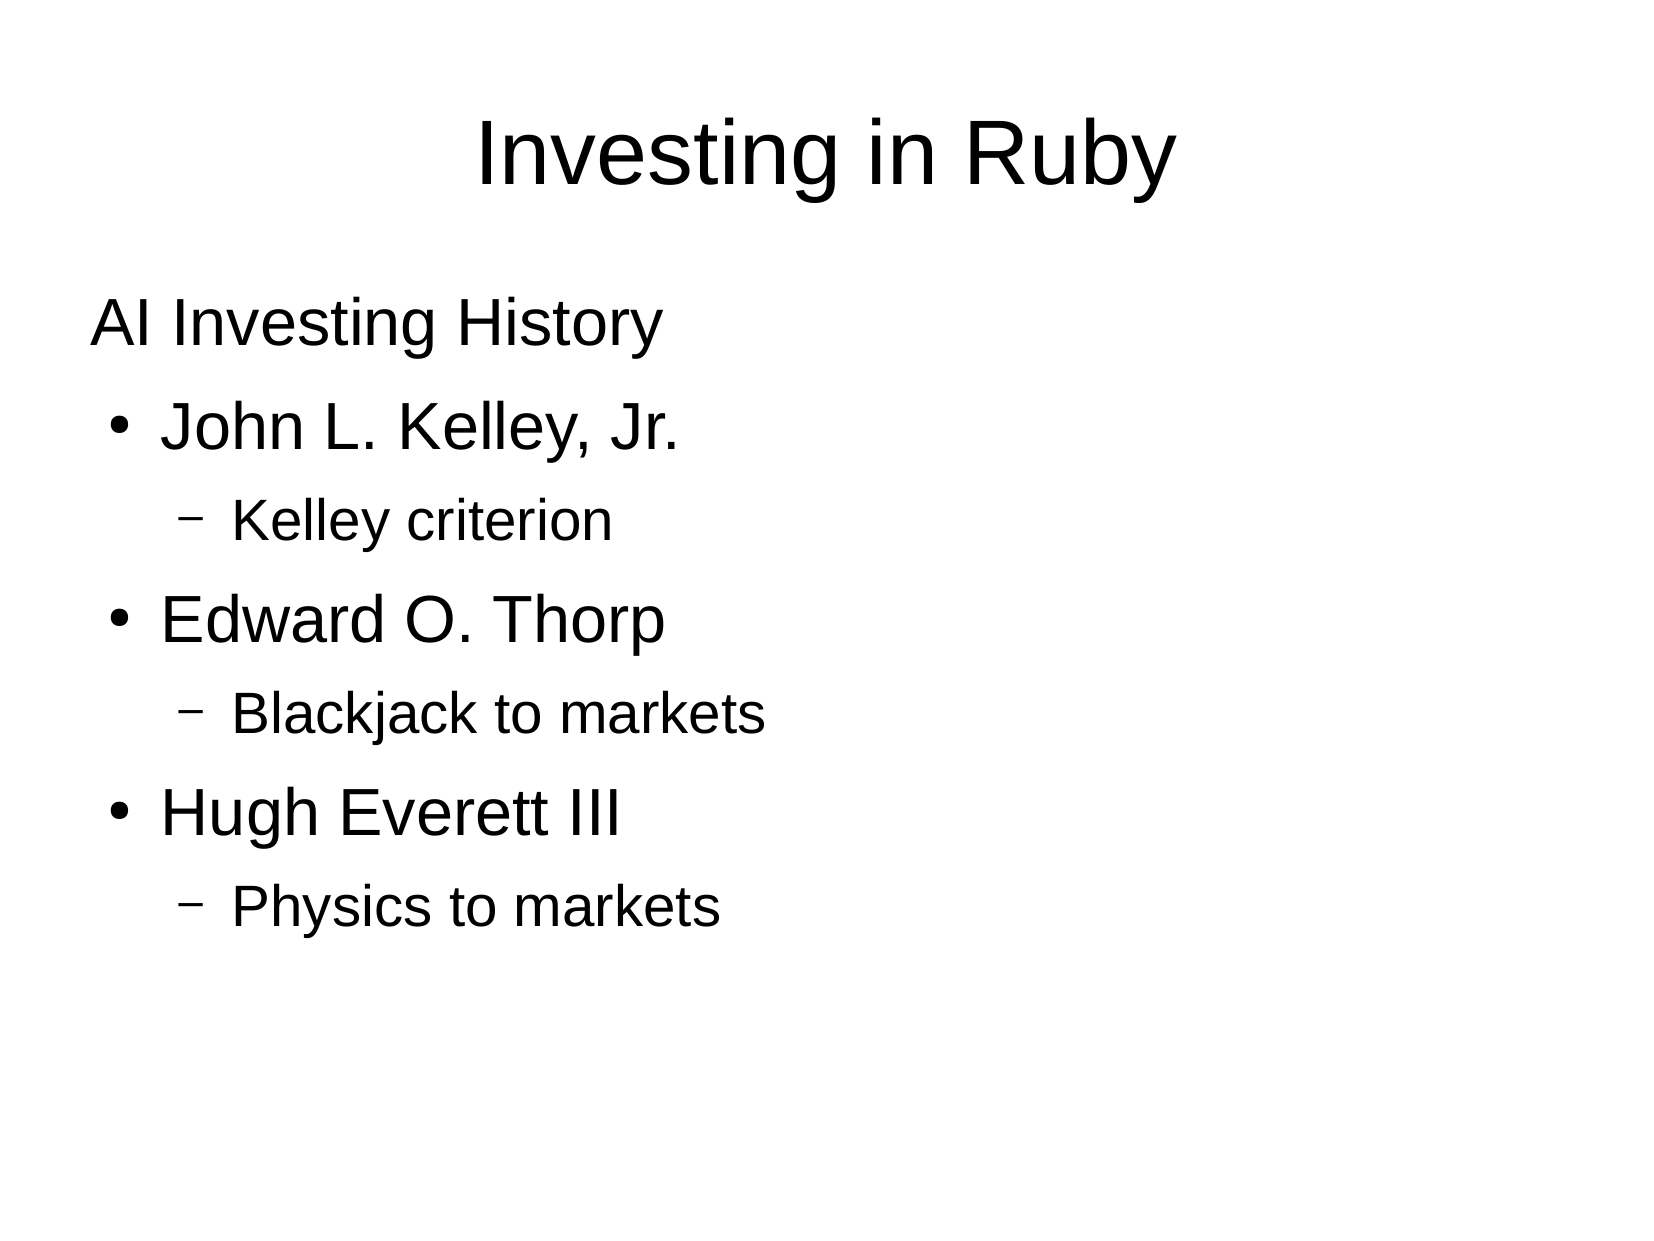

# Investing in Ruby
AI Investing History
John L. Kelley, Jr.
Kelley criterion
Edward O. Thorp
Blackjack to markets
Hugh Everett III
Physics to markets